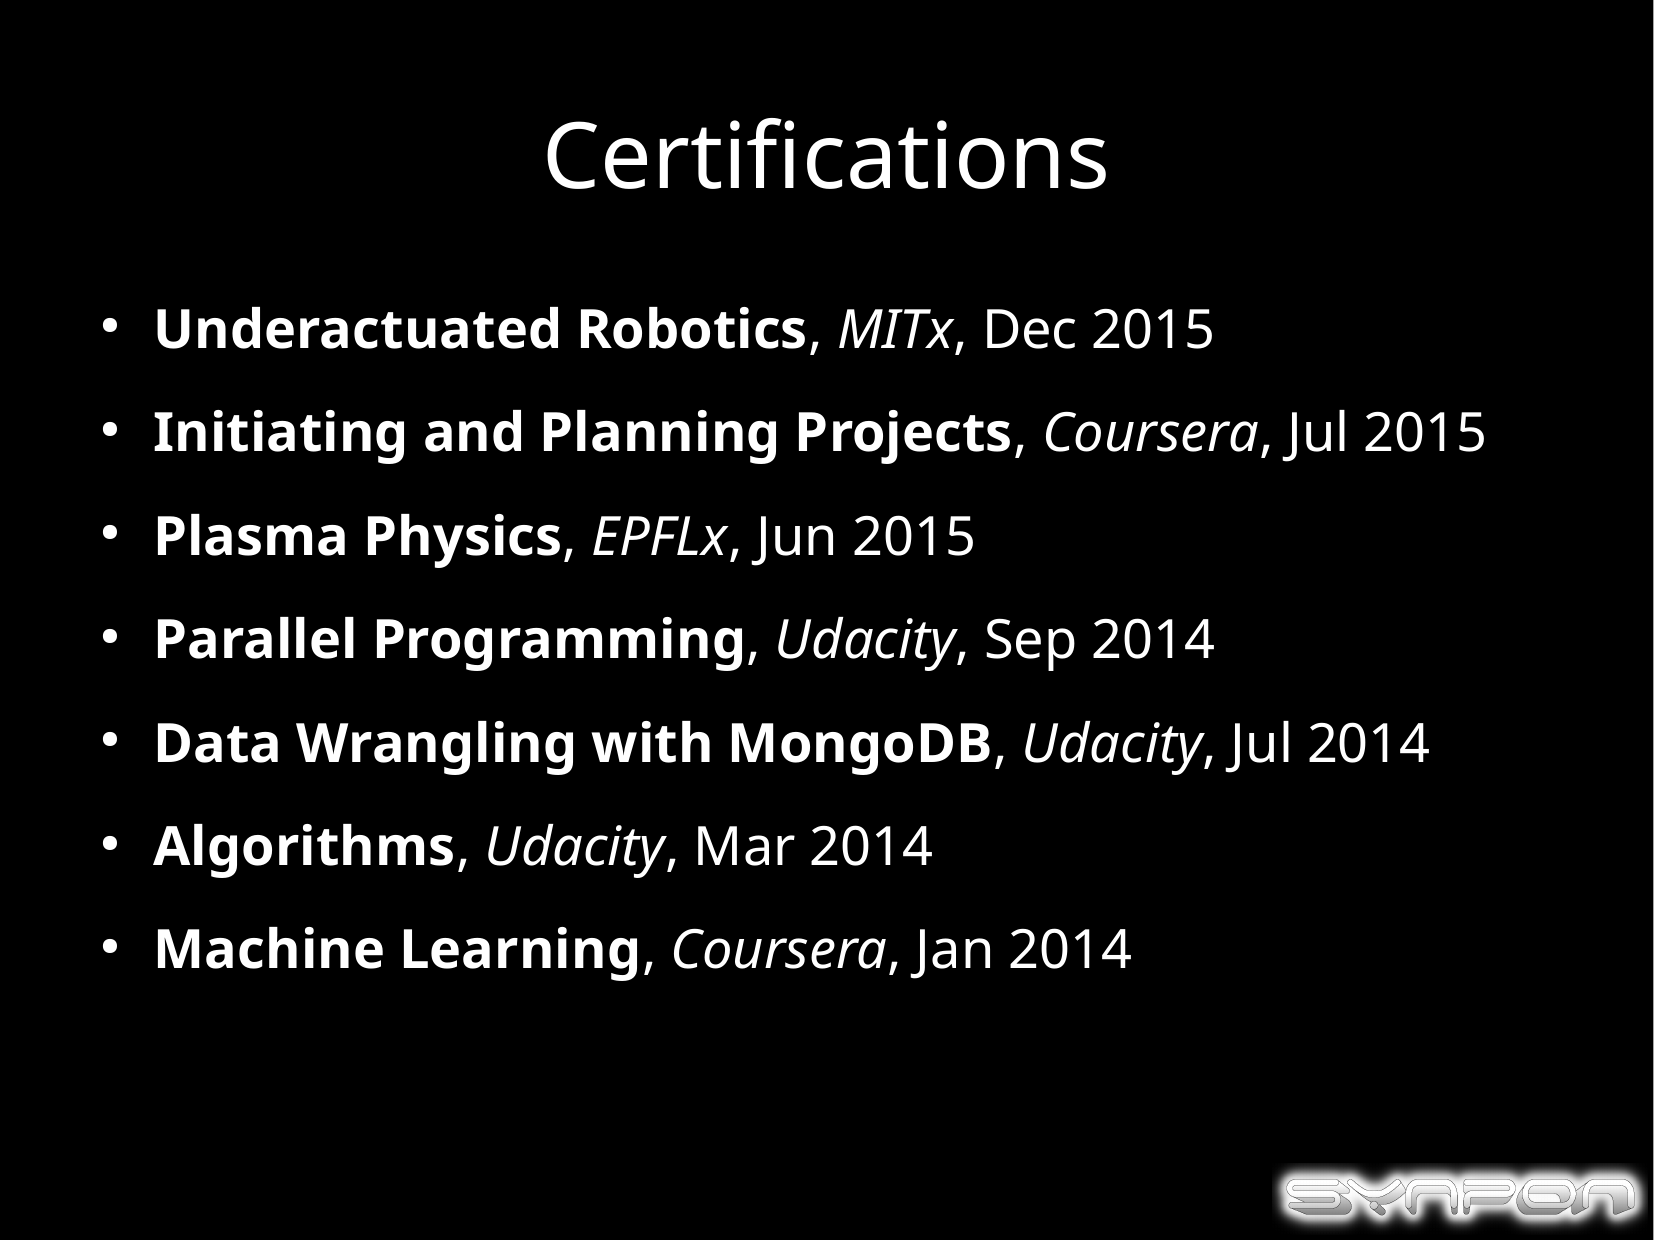

# Certifications
Underactuated Robotics, MITx, Dec 2015
Initiating and Planning Projects, Coursera, Jul 2015
Plasma Physics, EPFLx, Jun 2015
Parallel Programming, Udacity, Sep 2014
Data Wrangling with MongoDB, Udacity, Jul 2014
Algorithms, Udacity, Mar 2014
Machine Learning, Coursera, Jan 2014